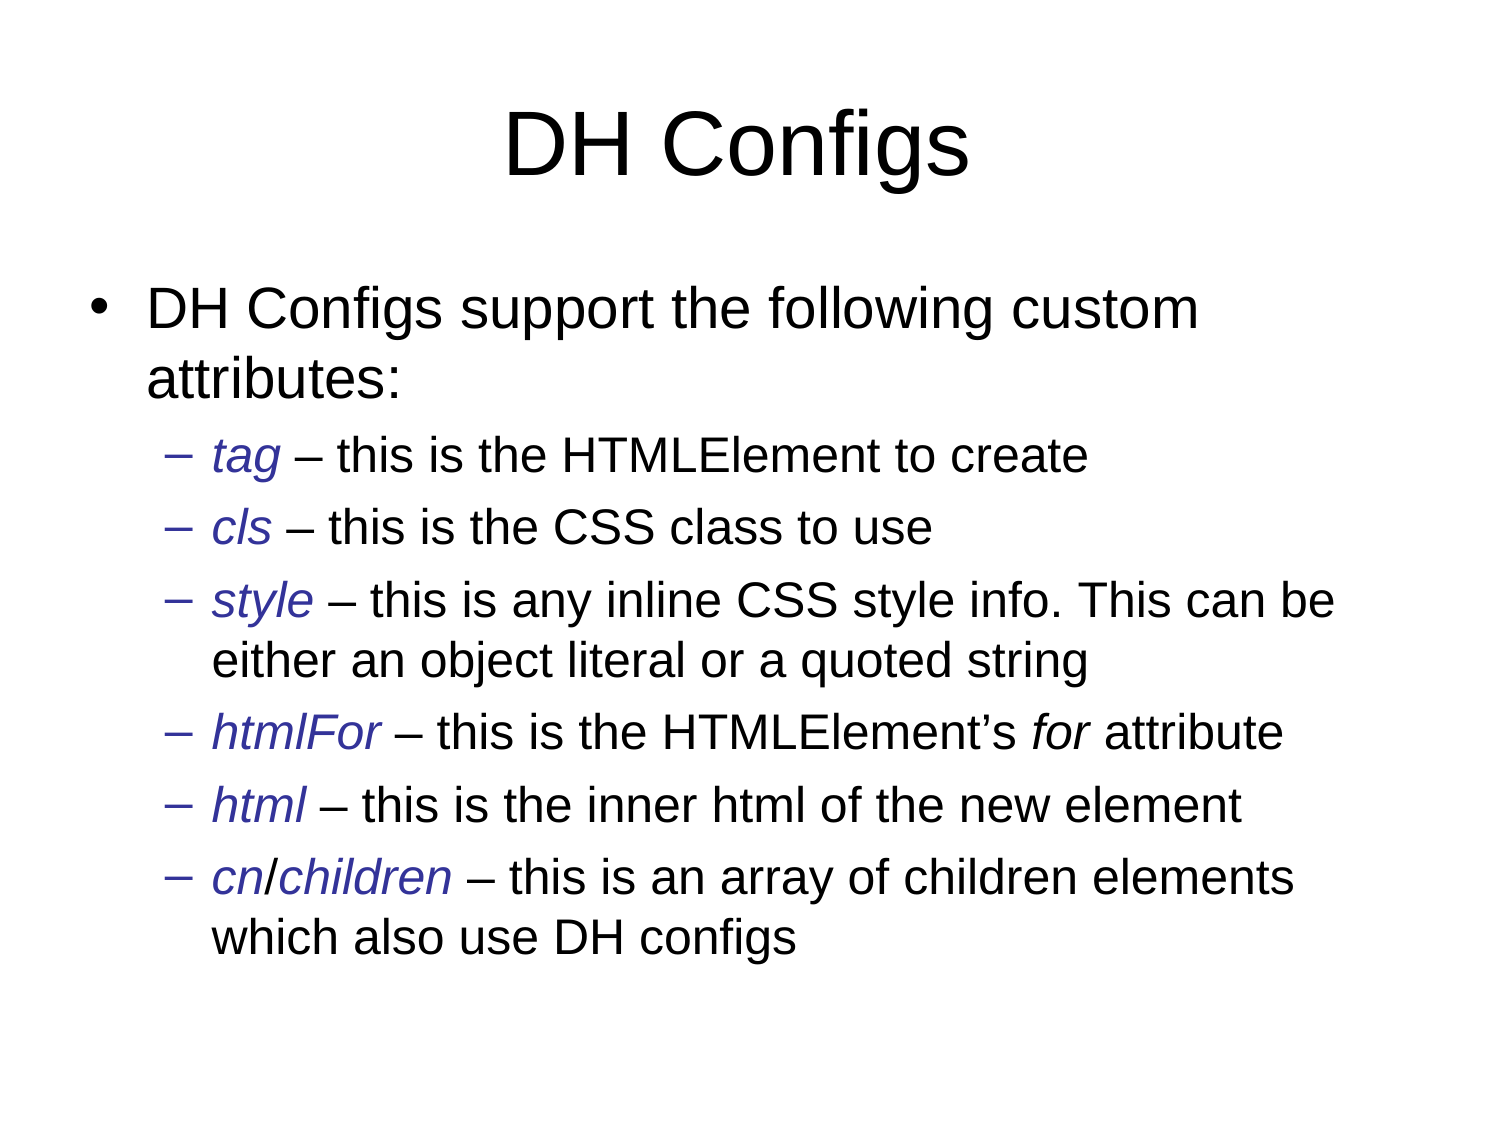

# DH Configs
DH Configs support the following custom attributes:
tag – this is the HTMLElement to create
cls – this is the CSS class to use
style – this is any inline CSS style info. This can be either an object literal or a quoted string
htmlFor – this is the HTMLElement’s for attribute
html – this is the inner html of the new element
cn/children – this is an array of children elements which also use DH configs